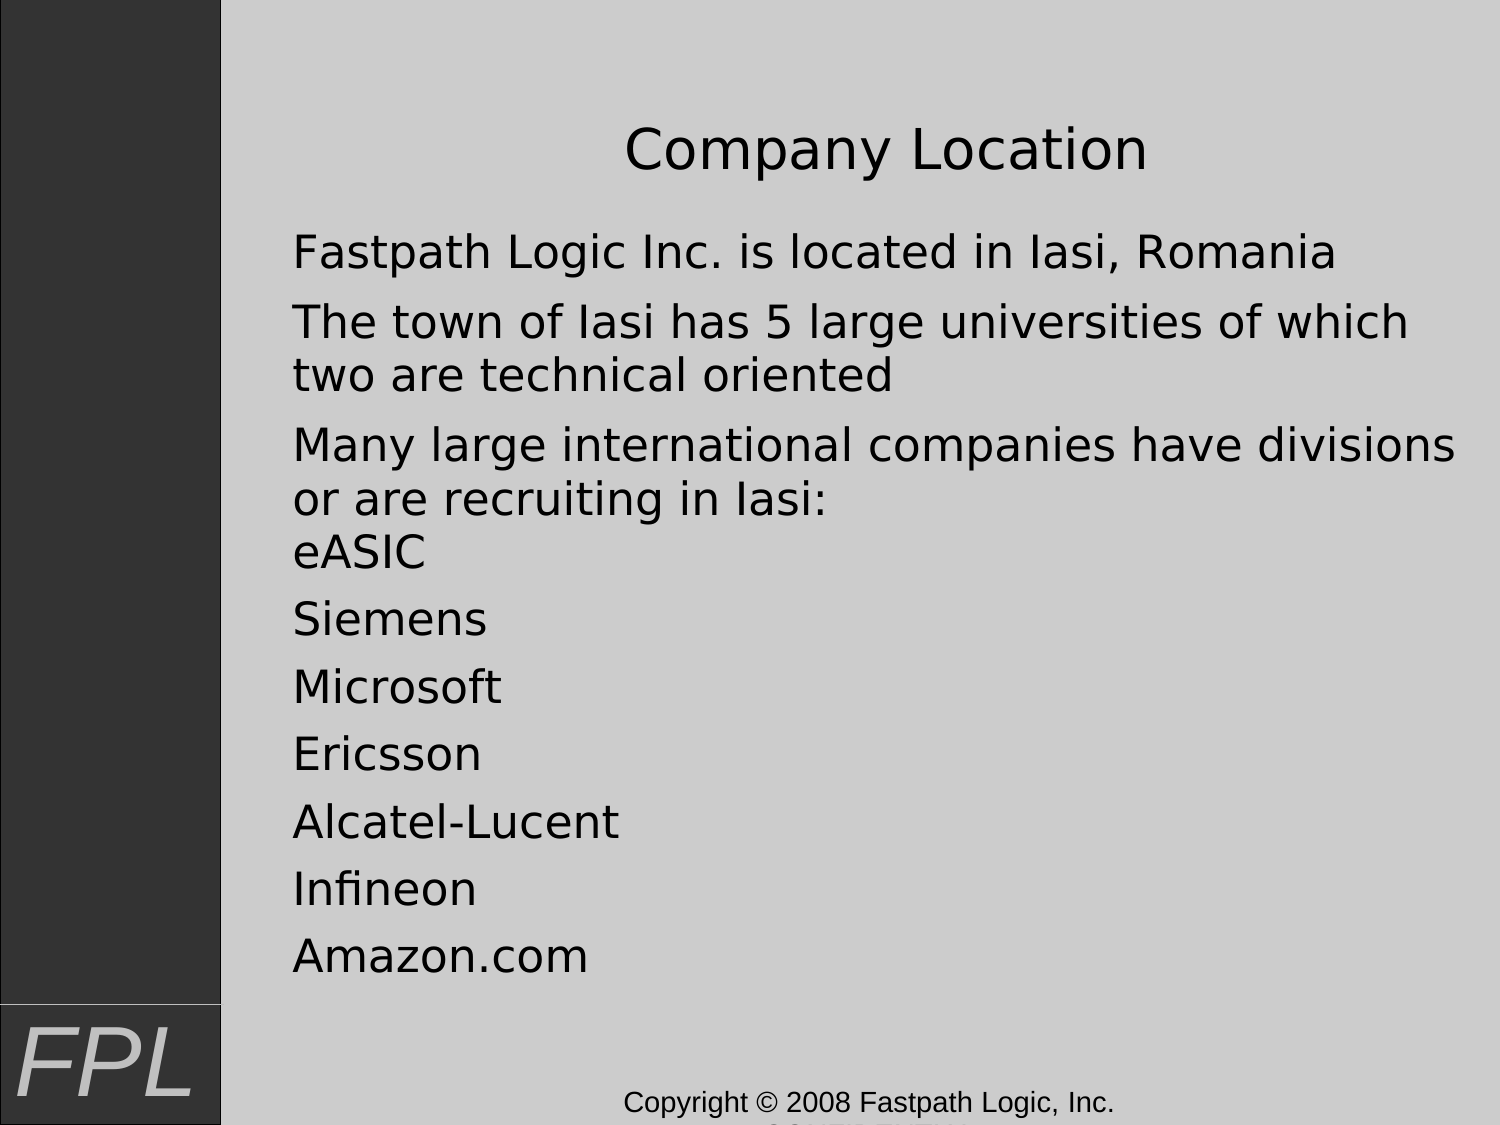

# Company Location
Fastpath Logic Inc. is located in Iasi, Romania
The town of Iasi has 5 large universities of which two are technical oriented
Many large international companies have divisions or are recruiting in Iasi:
eASIC
Siemens
Microsoft
Ericsson
Alcatel-Lucent
Infineon
Amazon.com